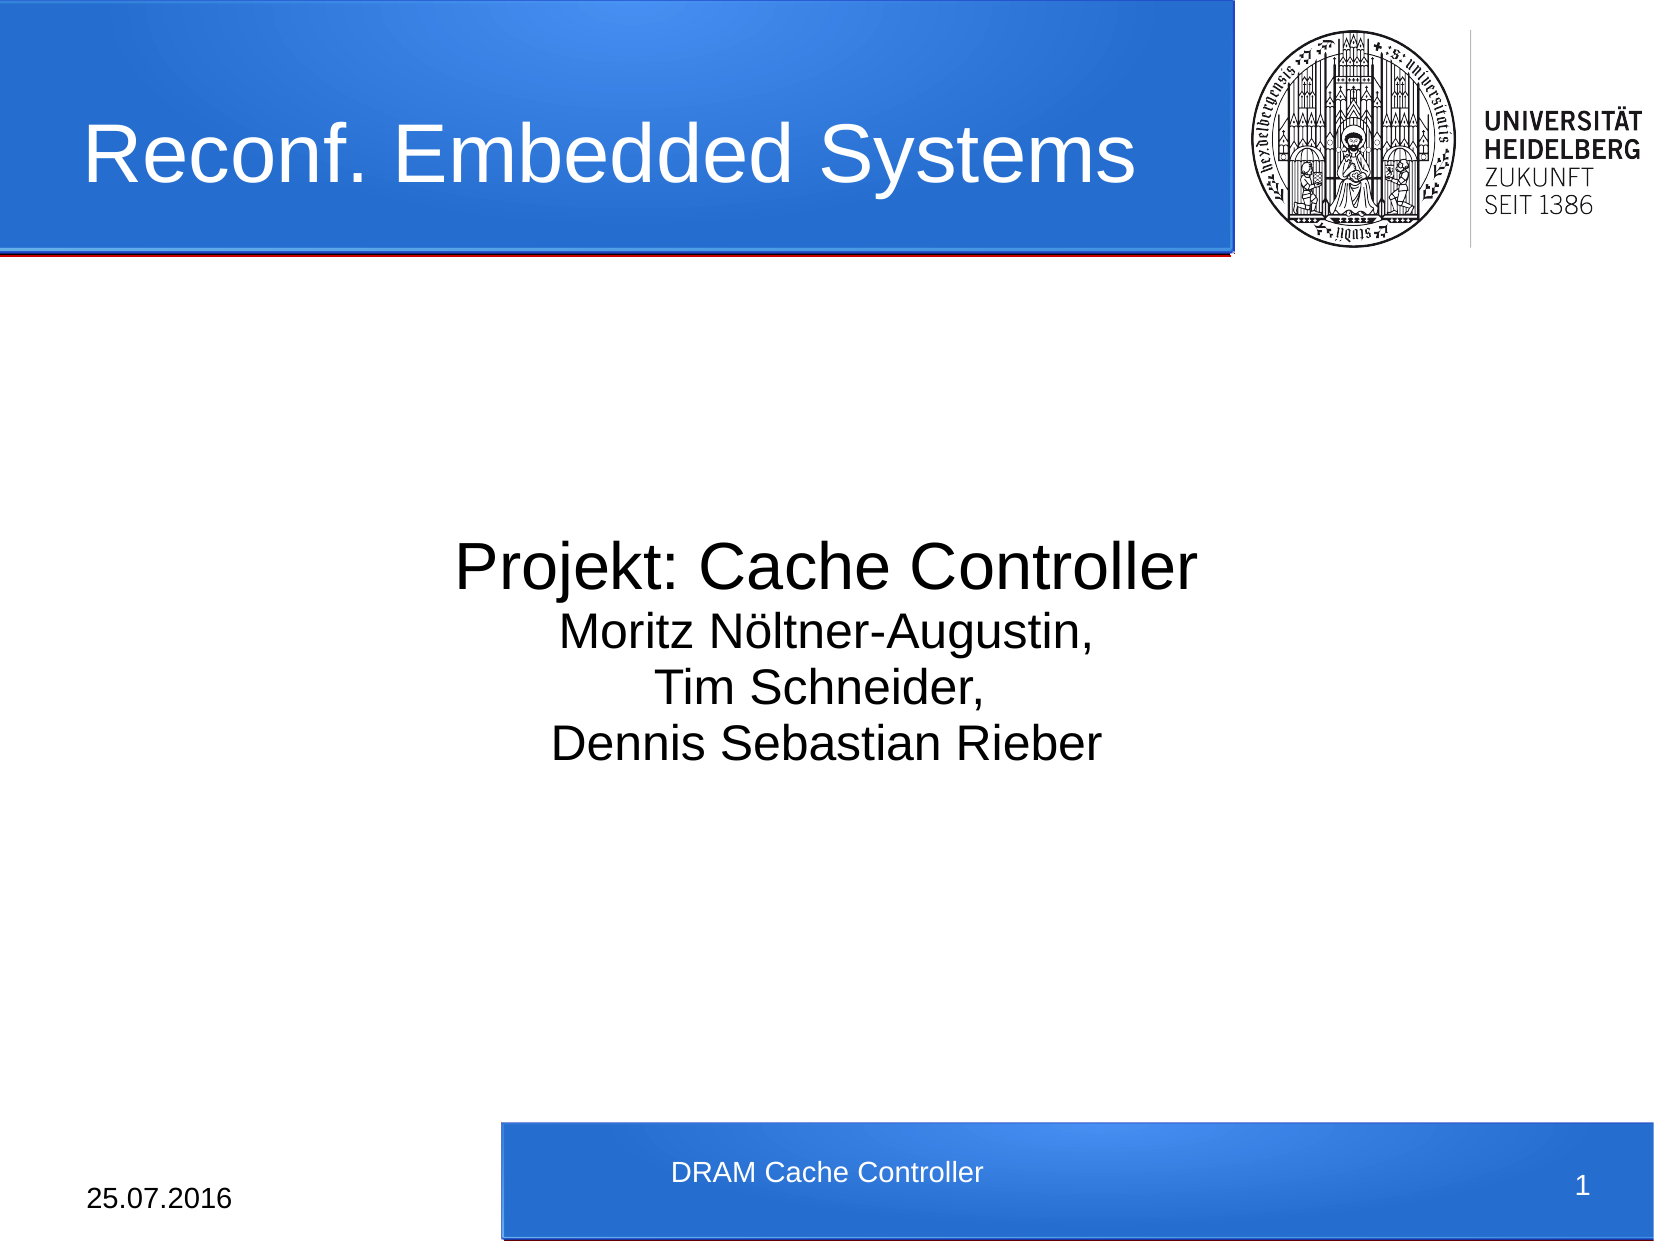

# Reconf. Embedded Systems
Projekt: Cache Controller
Moritz Nöltner-Augustin,
Tim Schneider,
Dennis Sebastian Rieber
DRAM Cache Controller
1
25.07.2016